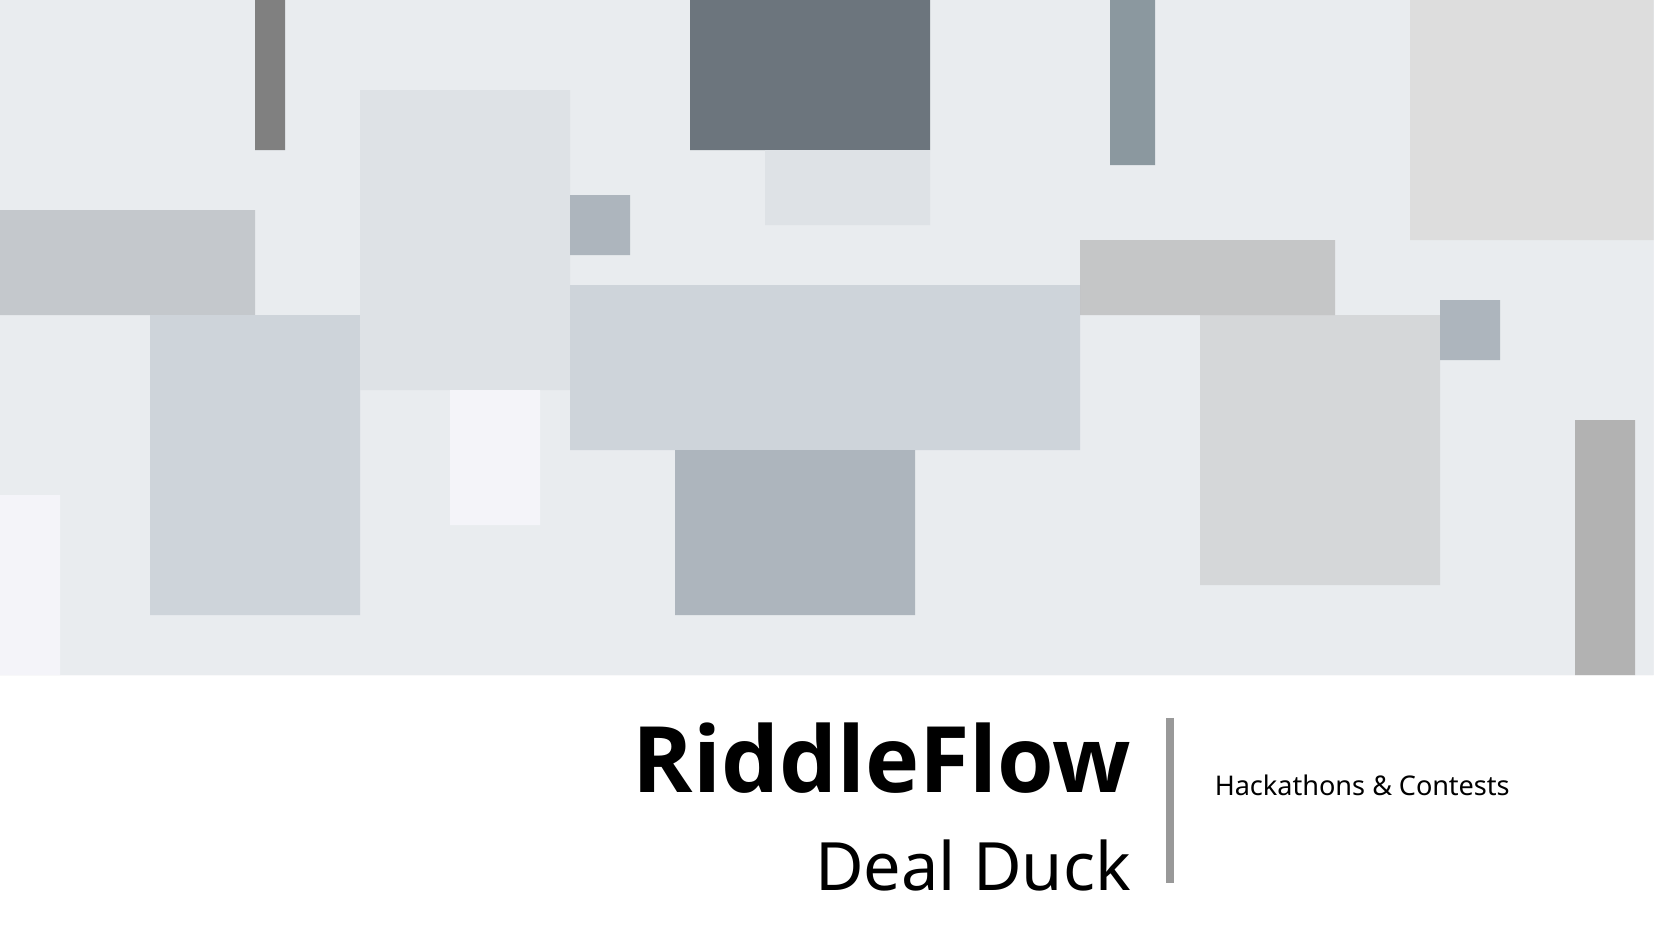

# RiddleFlow
Hackathons & Contests
Deal Duck